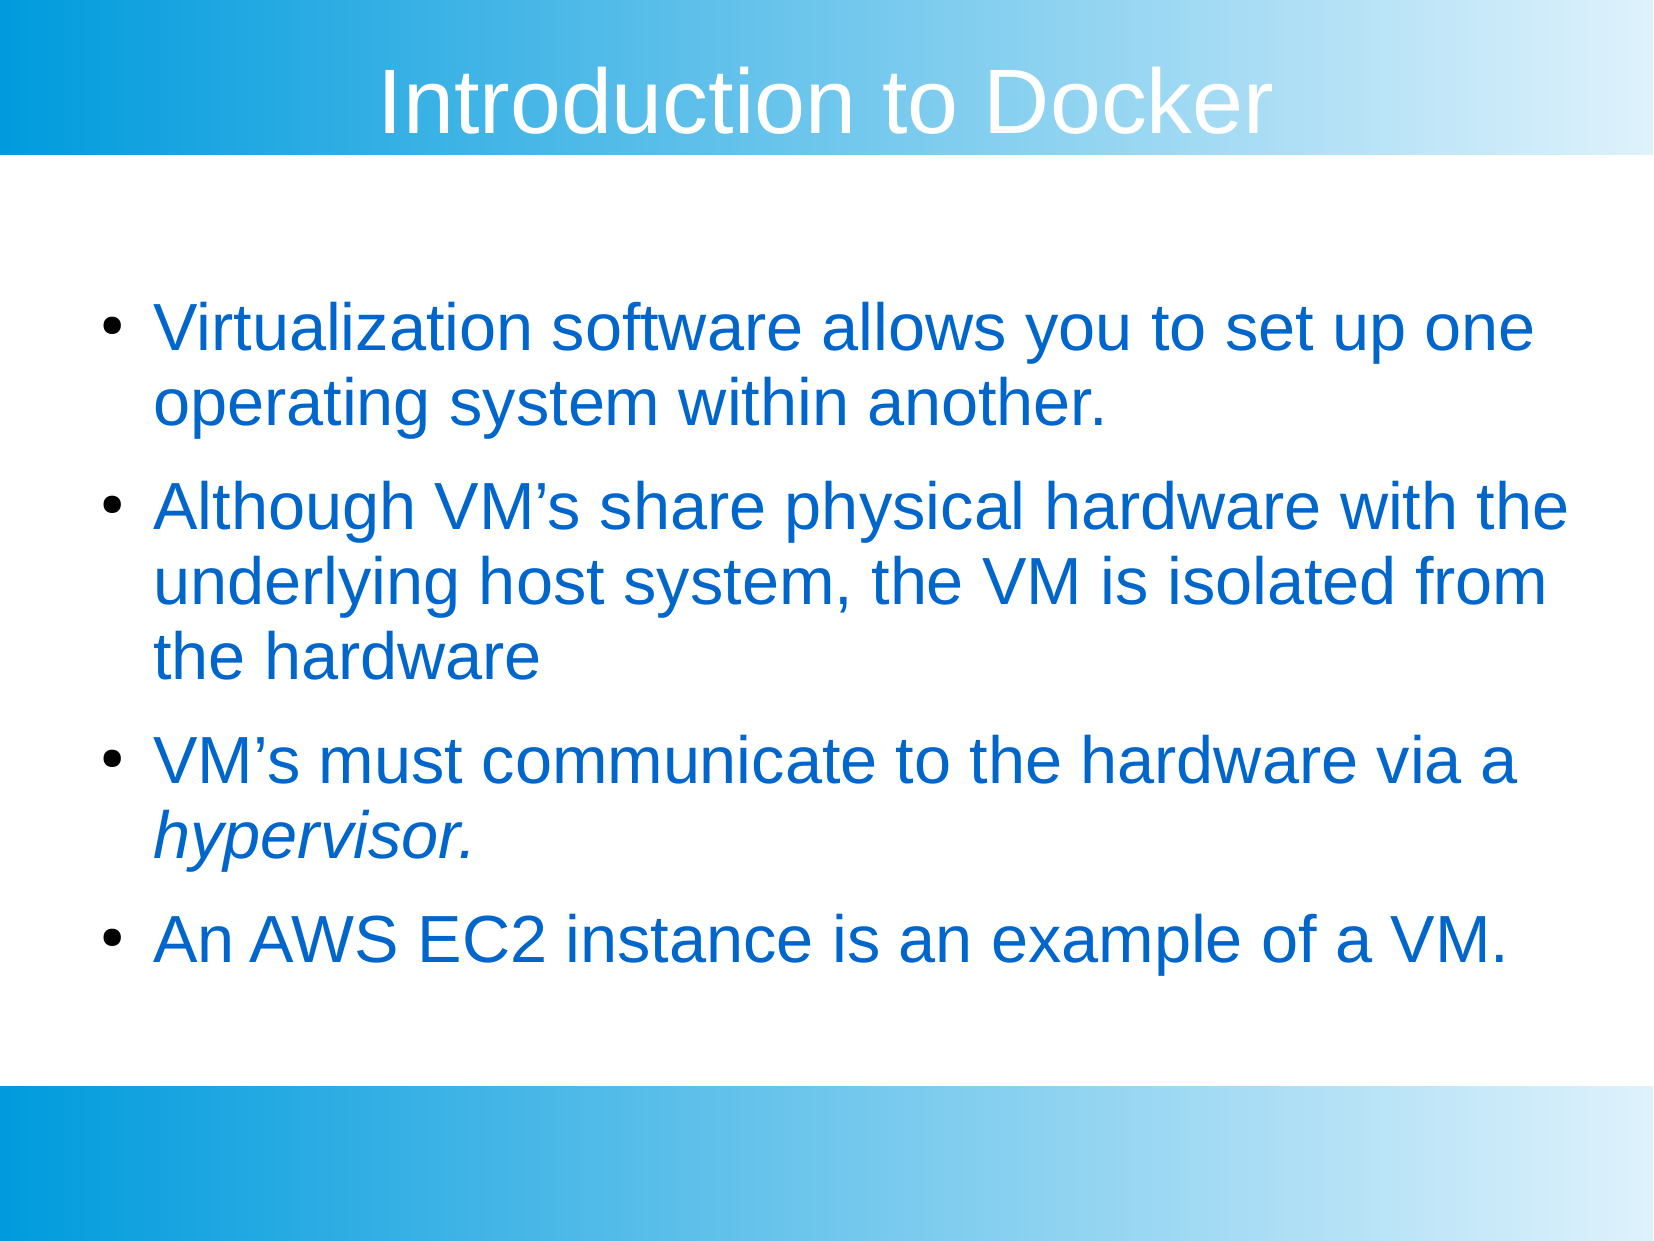

# Introduction to Docker
Virtualization software allows you to set up one operating system within another.
Although VM’s share physical hardware with the underlying host system, the VM is isolated from the hardware
VM’s must communicate to the hardware via a hypervisor.
An AWS EC2 instance is an example of a VM.